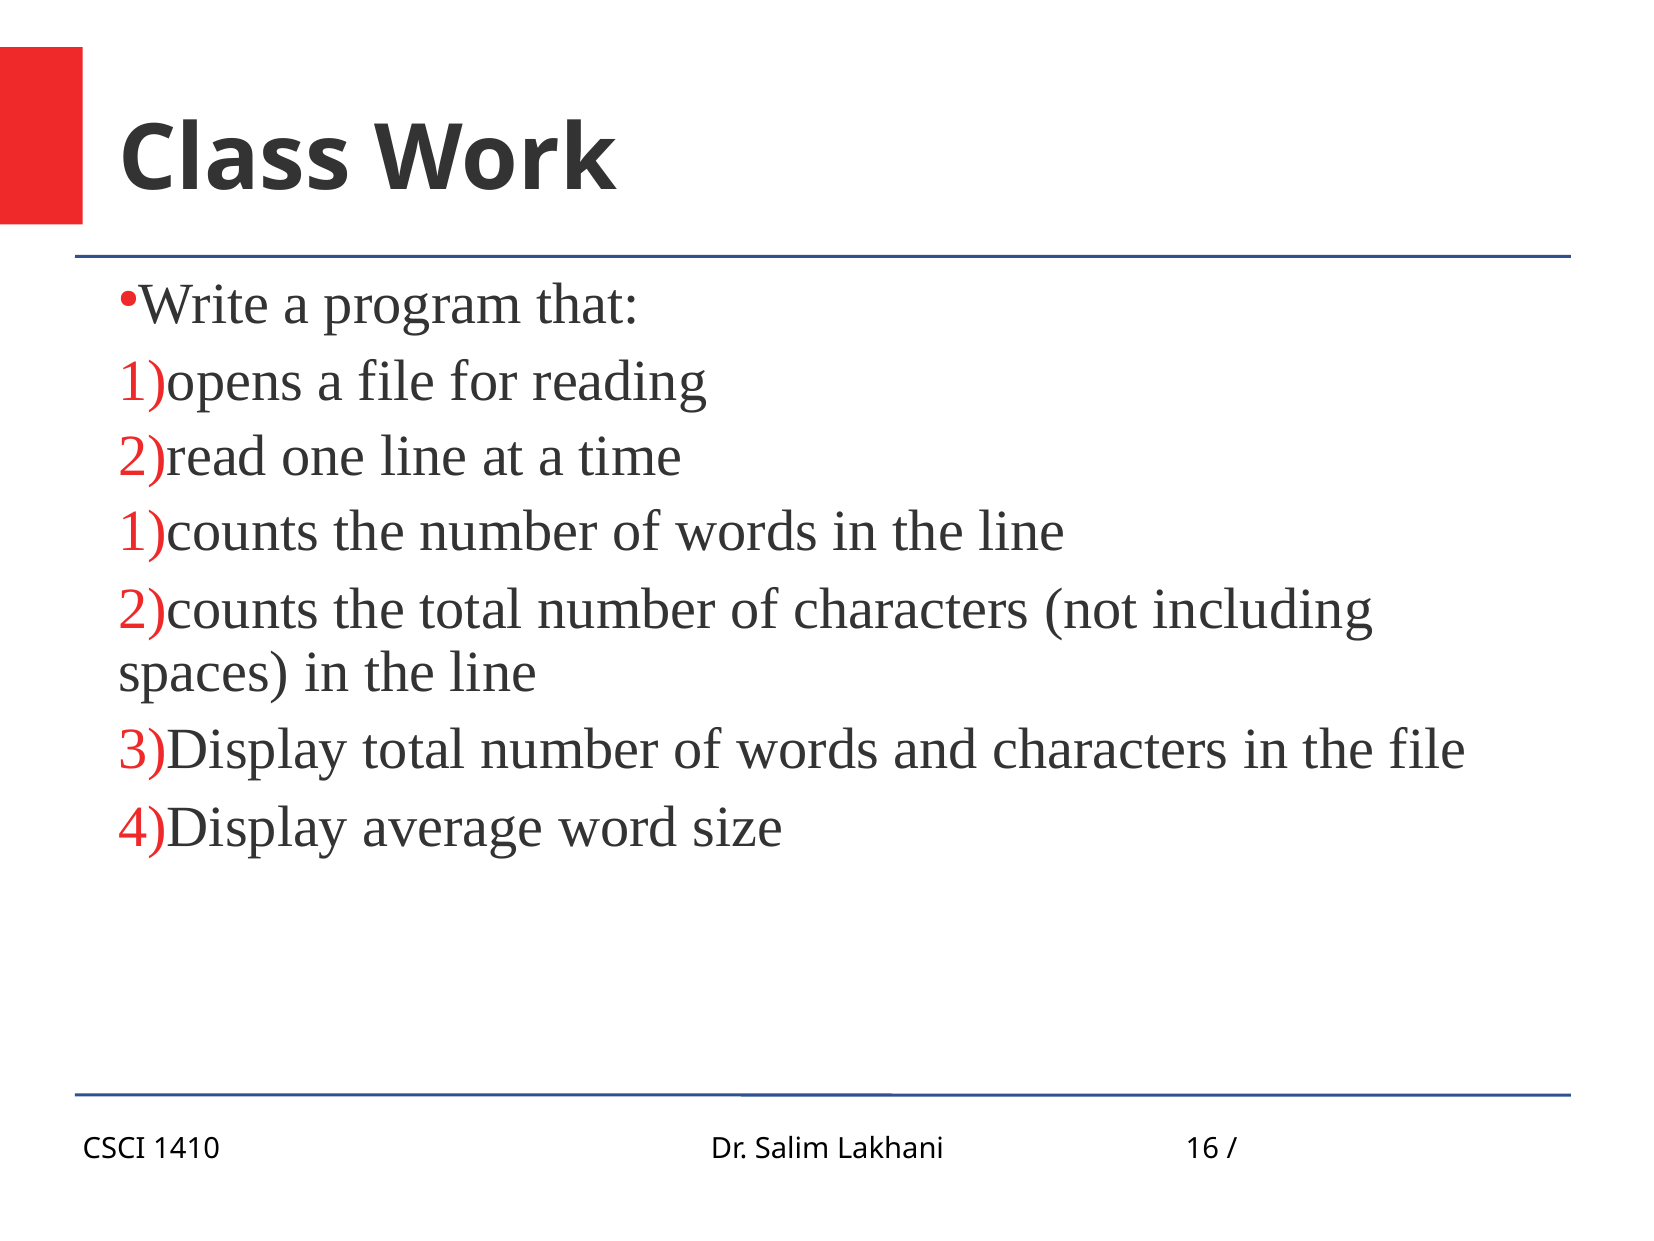

# Class Work
Write a program that:
opens a file for reading
read one line at a time
counts the number of words in the line
counts the total number of characters (not including spaces) in the line
Display total number of words and characters in the file
Display average word size
CSCI 1410
Dr. Salim Lakhani